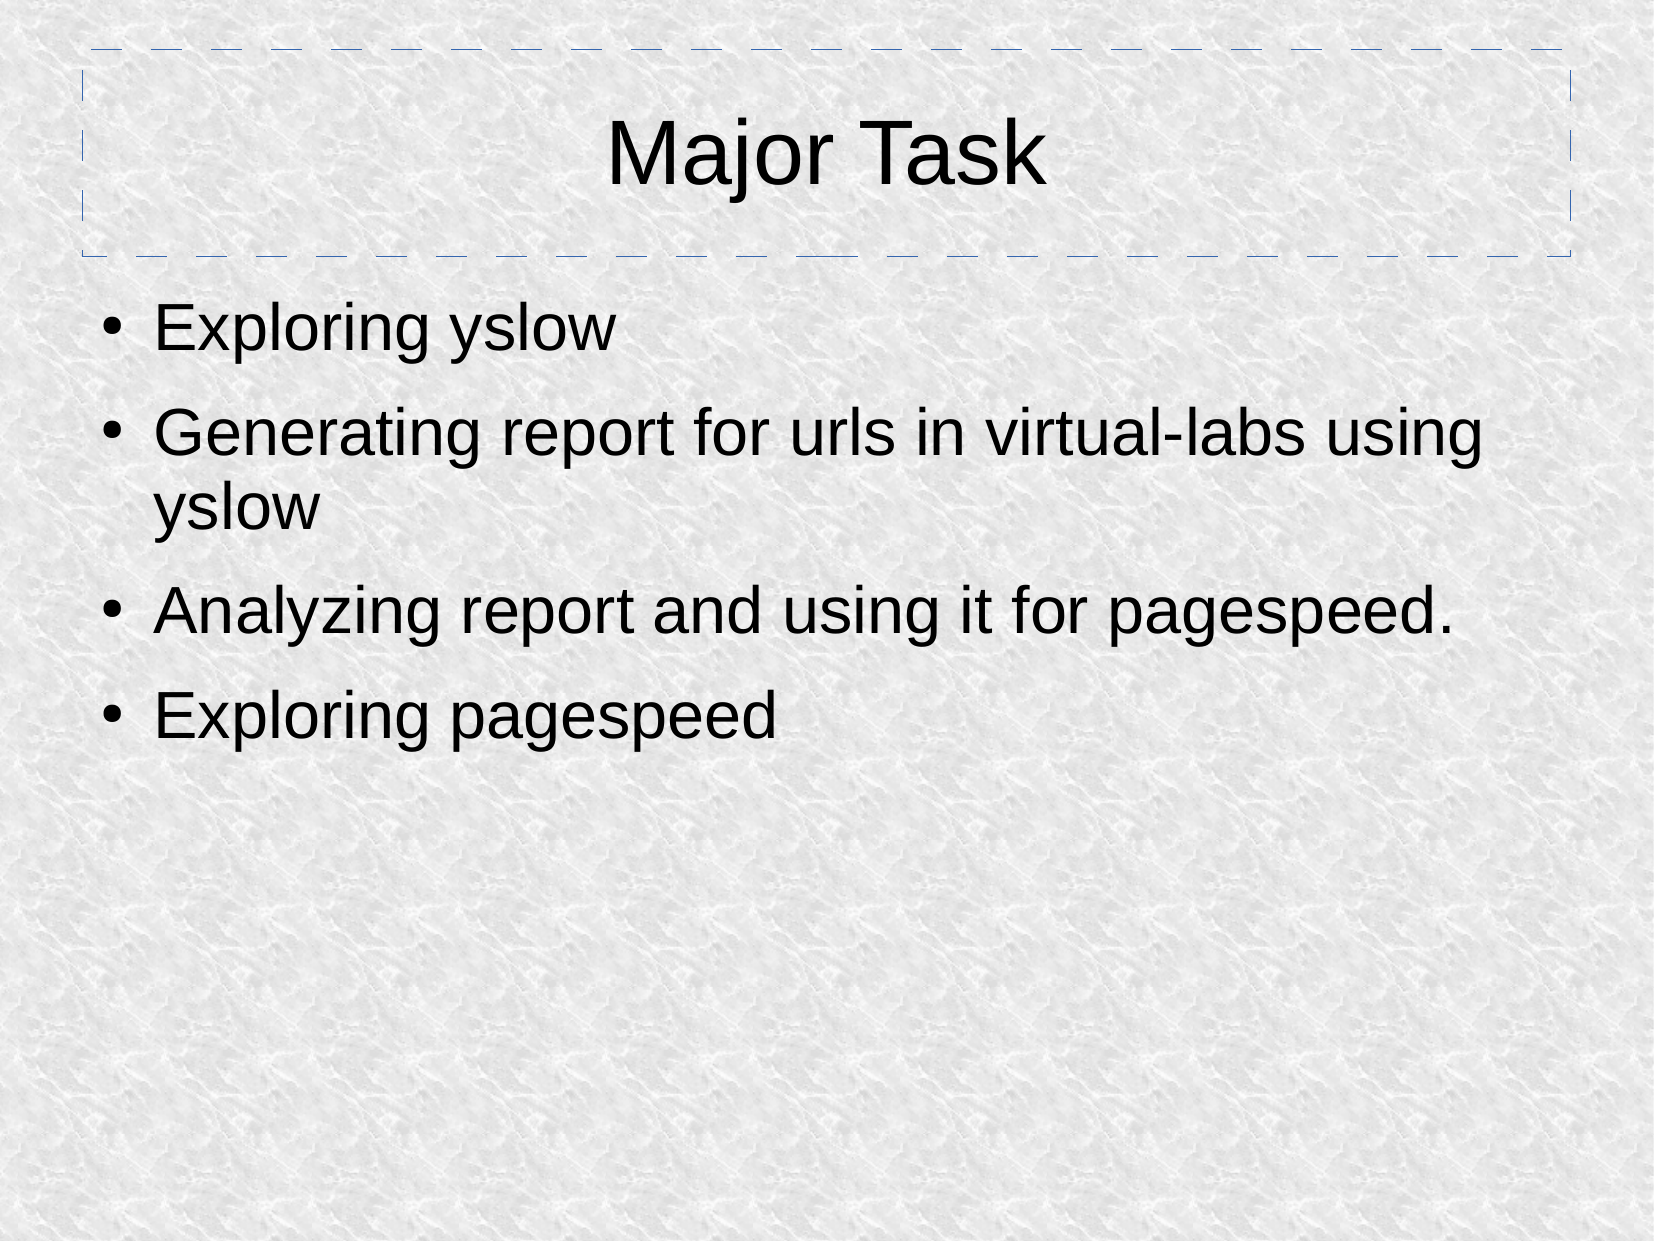

# Major Task
Exploring yslow
Generating report for urls in virtual-labs using yslow
Analyzing report and using it for pagespeed.
Exploring pagespeed